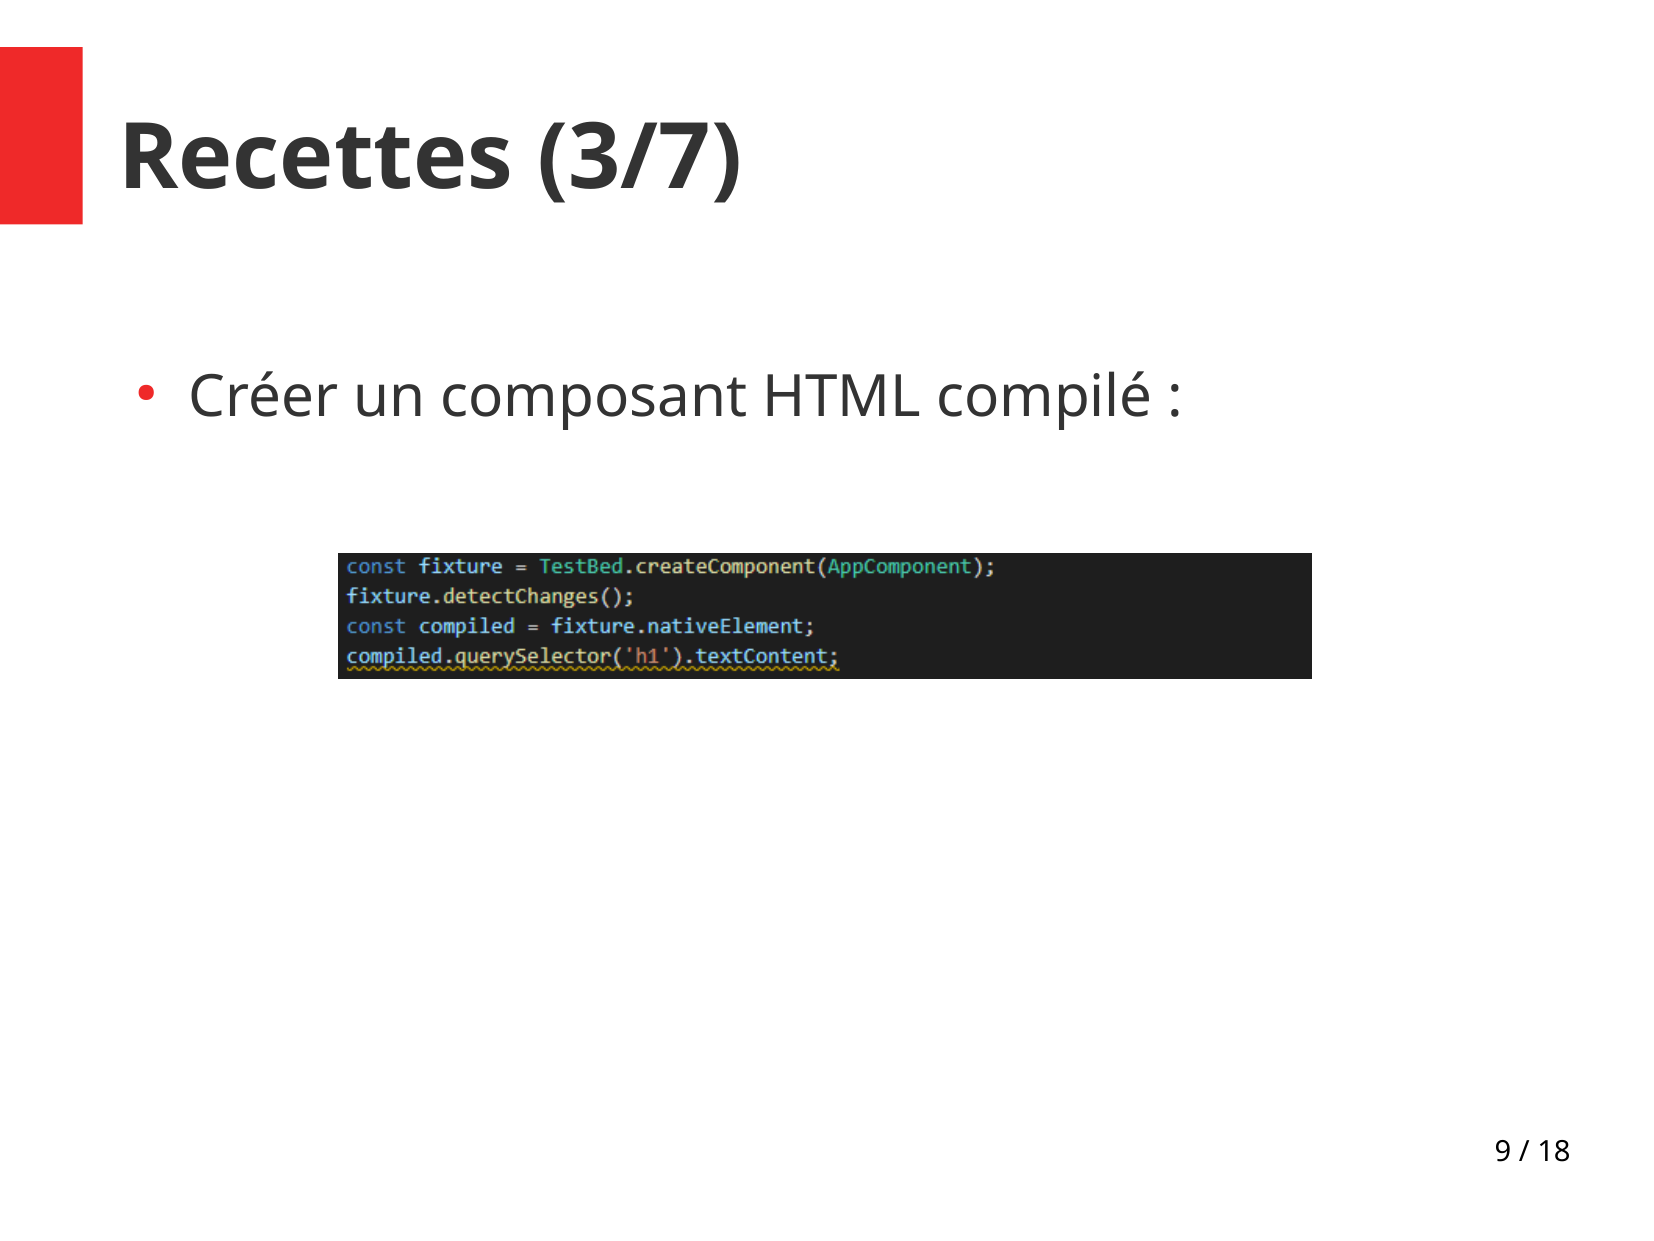

# Recettes (3/7)
Créer un composant HTML compilé :
9